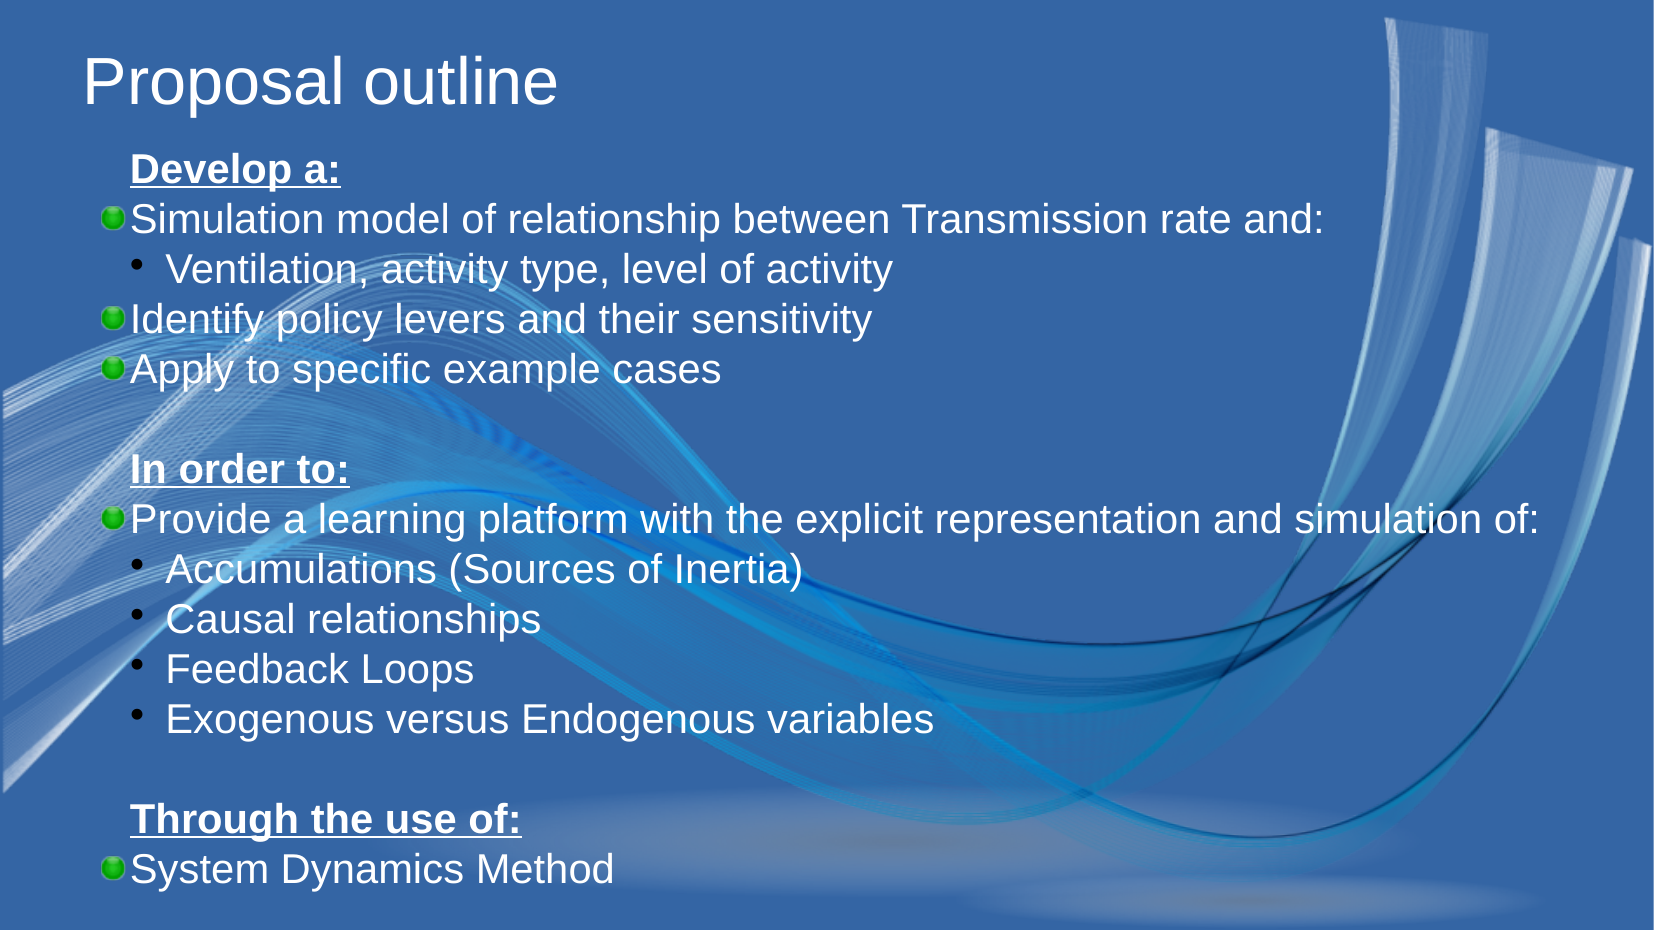

Proposal outline
Develop a:
Simulation model of relationship between Transmission rate and:
Ventilation, activity type, level of activity
Identify policy levers and their sensitivity
Apply to specific example cases
In order to:
Provide a learning platform with the explicit representation and simulation of:
Accumulations (Sources of Inertia)
Causal relationships
Feedback Loops
Exogenous versus Endogenous variables
Through the use of:
System Dynamics Method